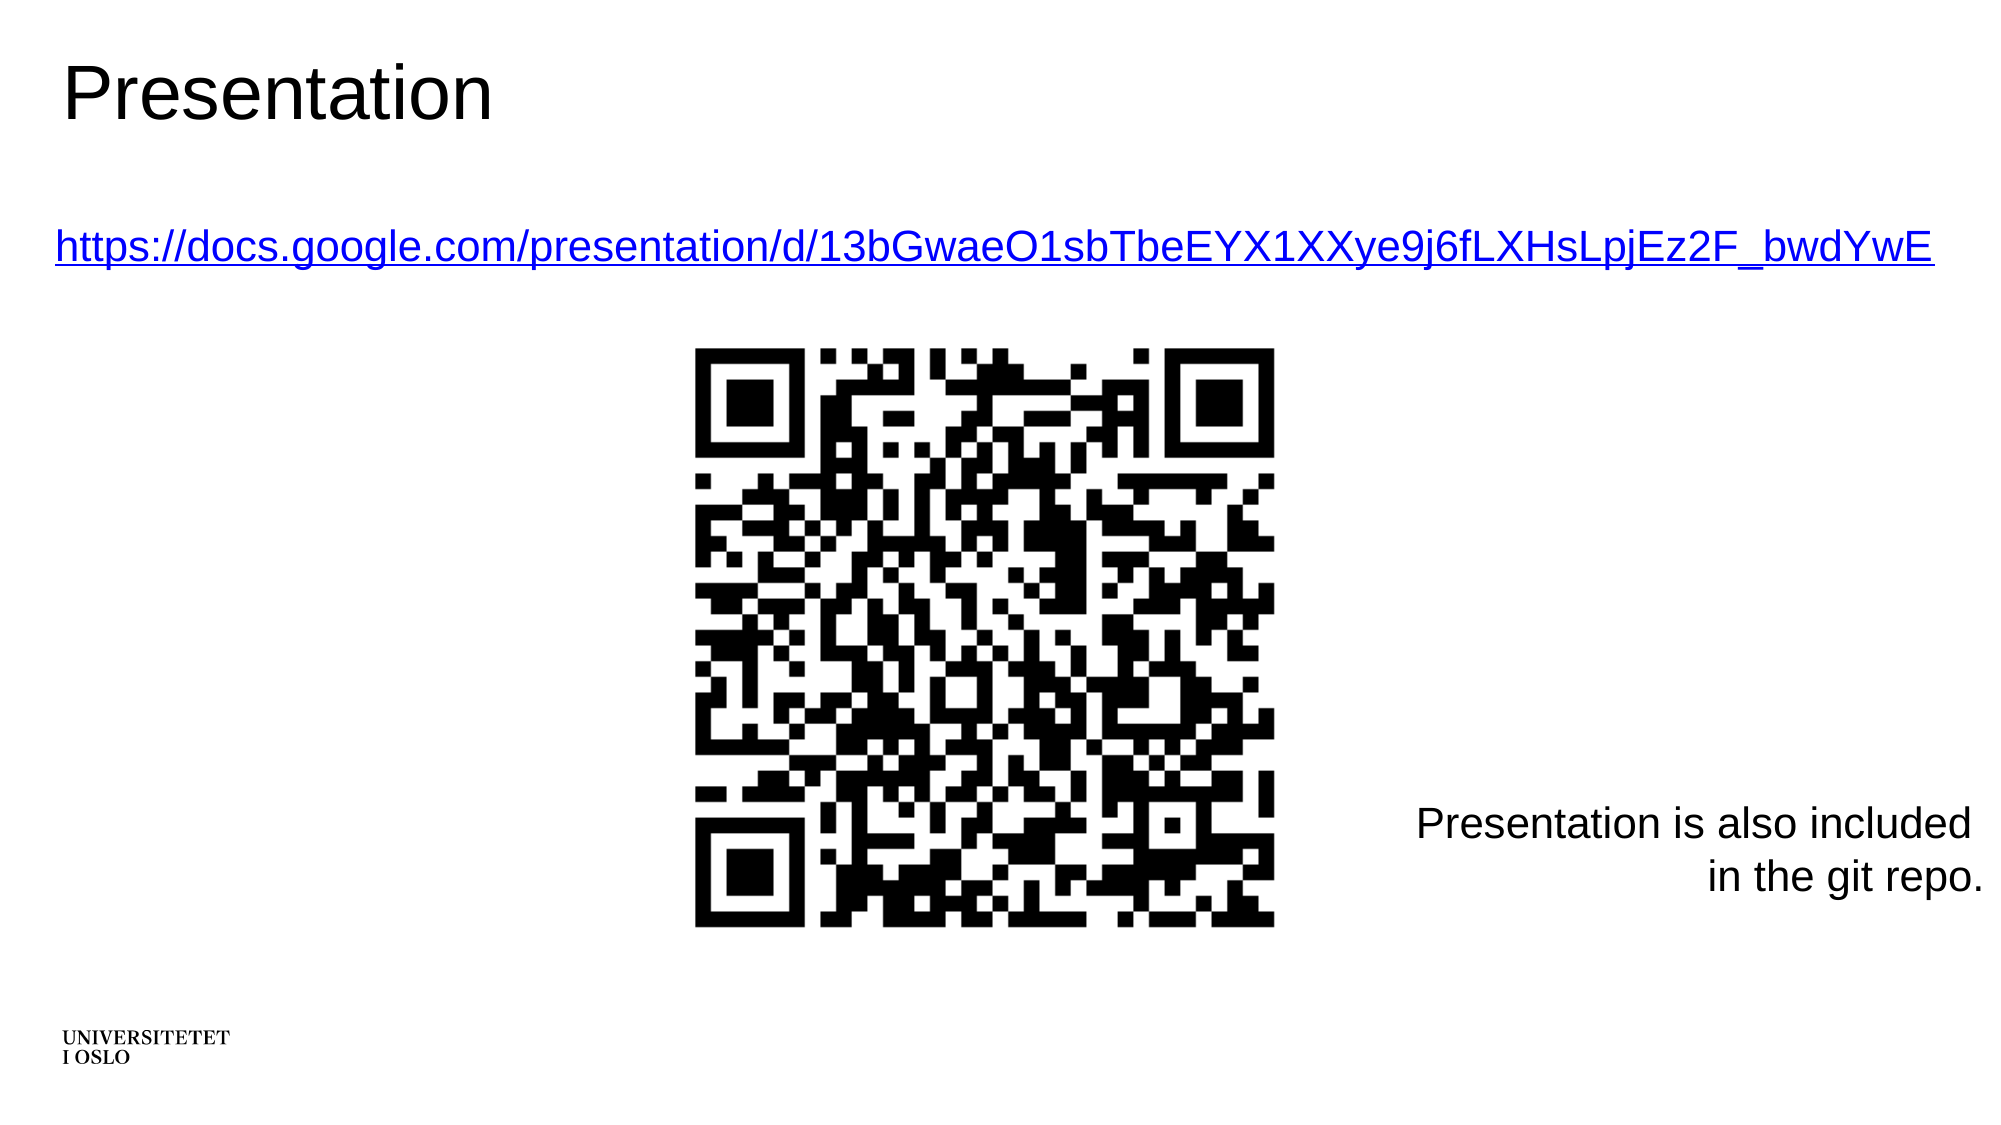

# Presentation
https://docs.google.com/presentation/d/13bGwaeO1sbTbeEYX1XXye9j6fLXHsLpjEz2F_bwdYwE
Presentation is also included
in the git repo.